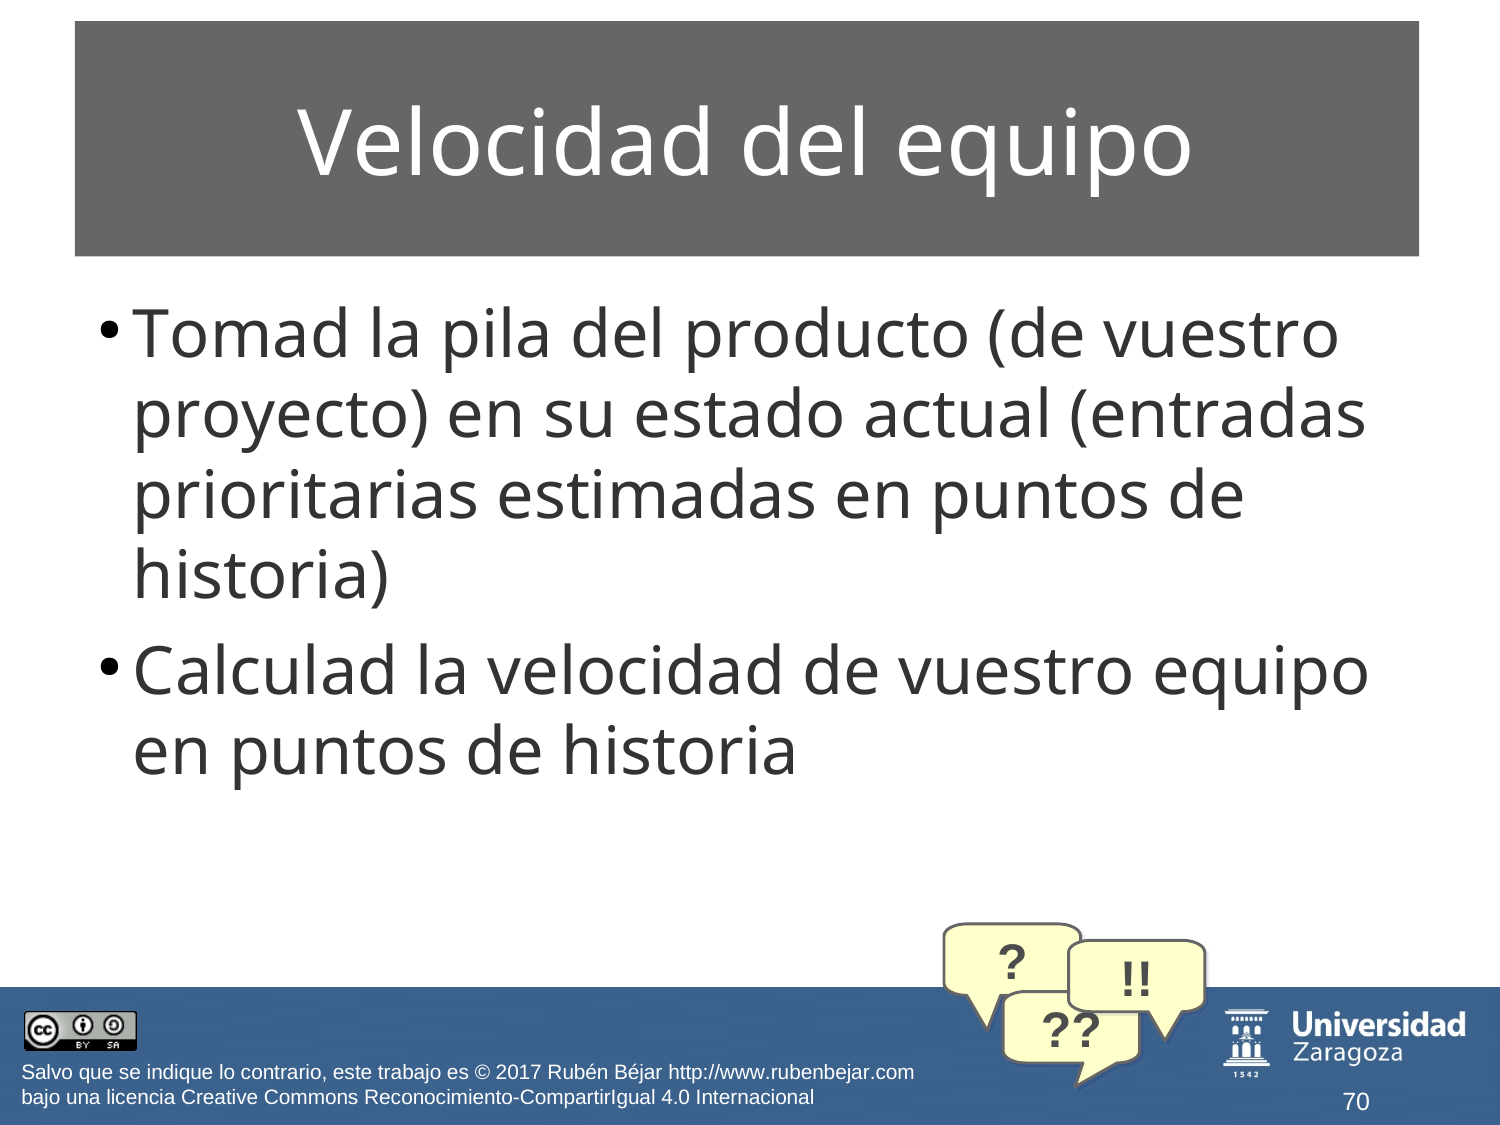

# Velocidad del equipo
Tomad la pila del producto (de vuestro proyecto) en su estado actual (entradas prioritarias estimadas en puntos de historia)
Calculad la velocidad de vuestro equipo en puntos de historia
?
!!
??